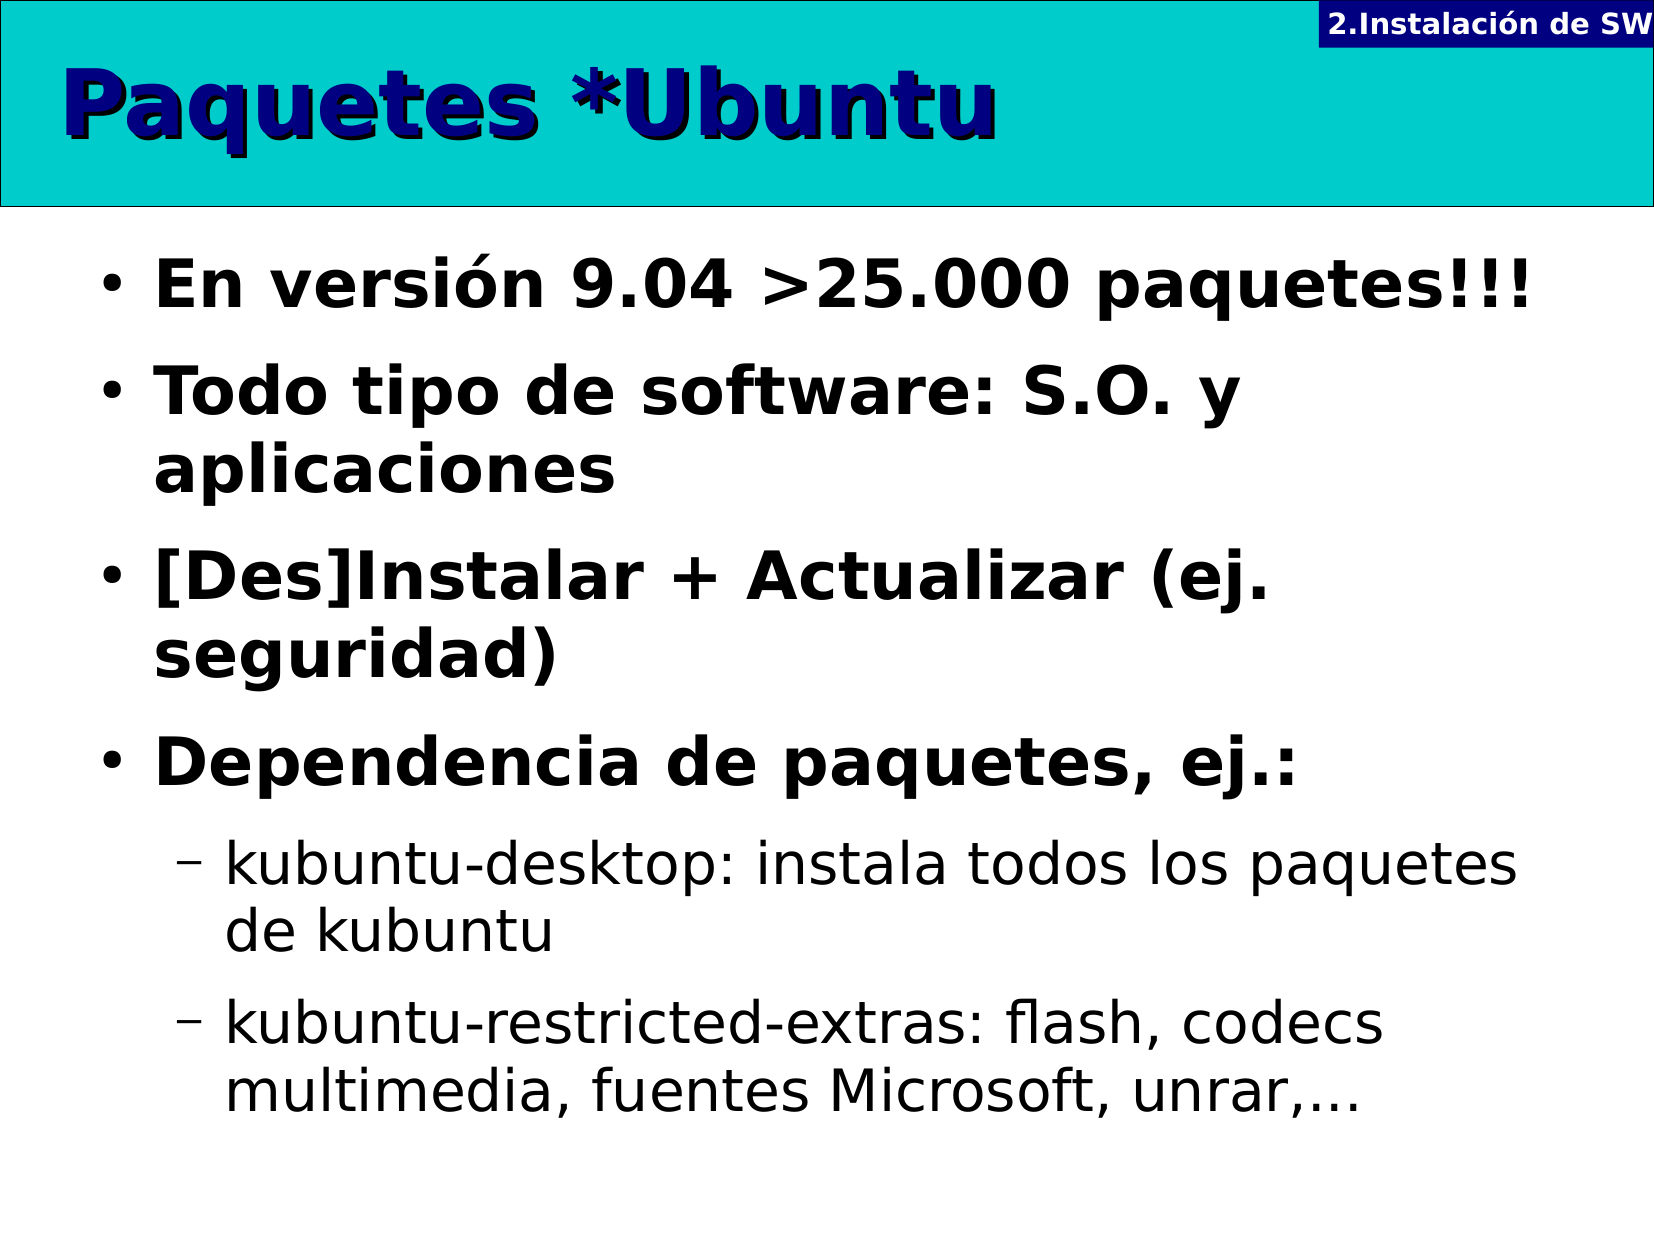

2.Instalación de SW
# Paquetes *Ubuntu
En versión 9.04 >25.000 paquetes!!!
Todo tipo de software: S.O. y aplicaciones
[Des]Instalar + Actualizar (ej. seguridad)
Dependencia de paquetes, ej.:
kubuntu-desktop: instala todos los paquetes de kubuntu
kubuntu-restricted-extras: flash, codecs multimedia, fuentes Microsoft, unrar,...